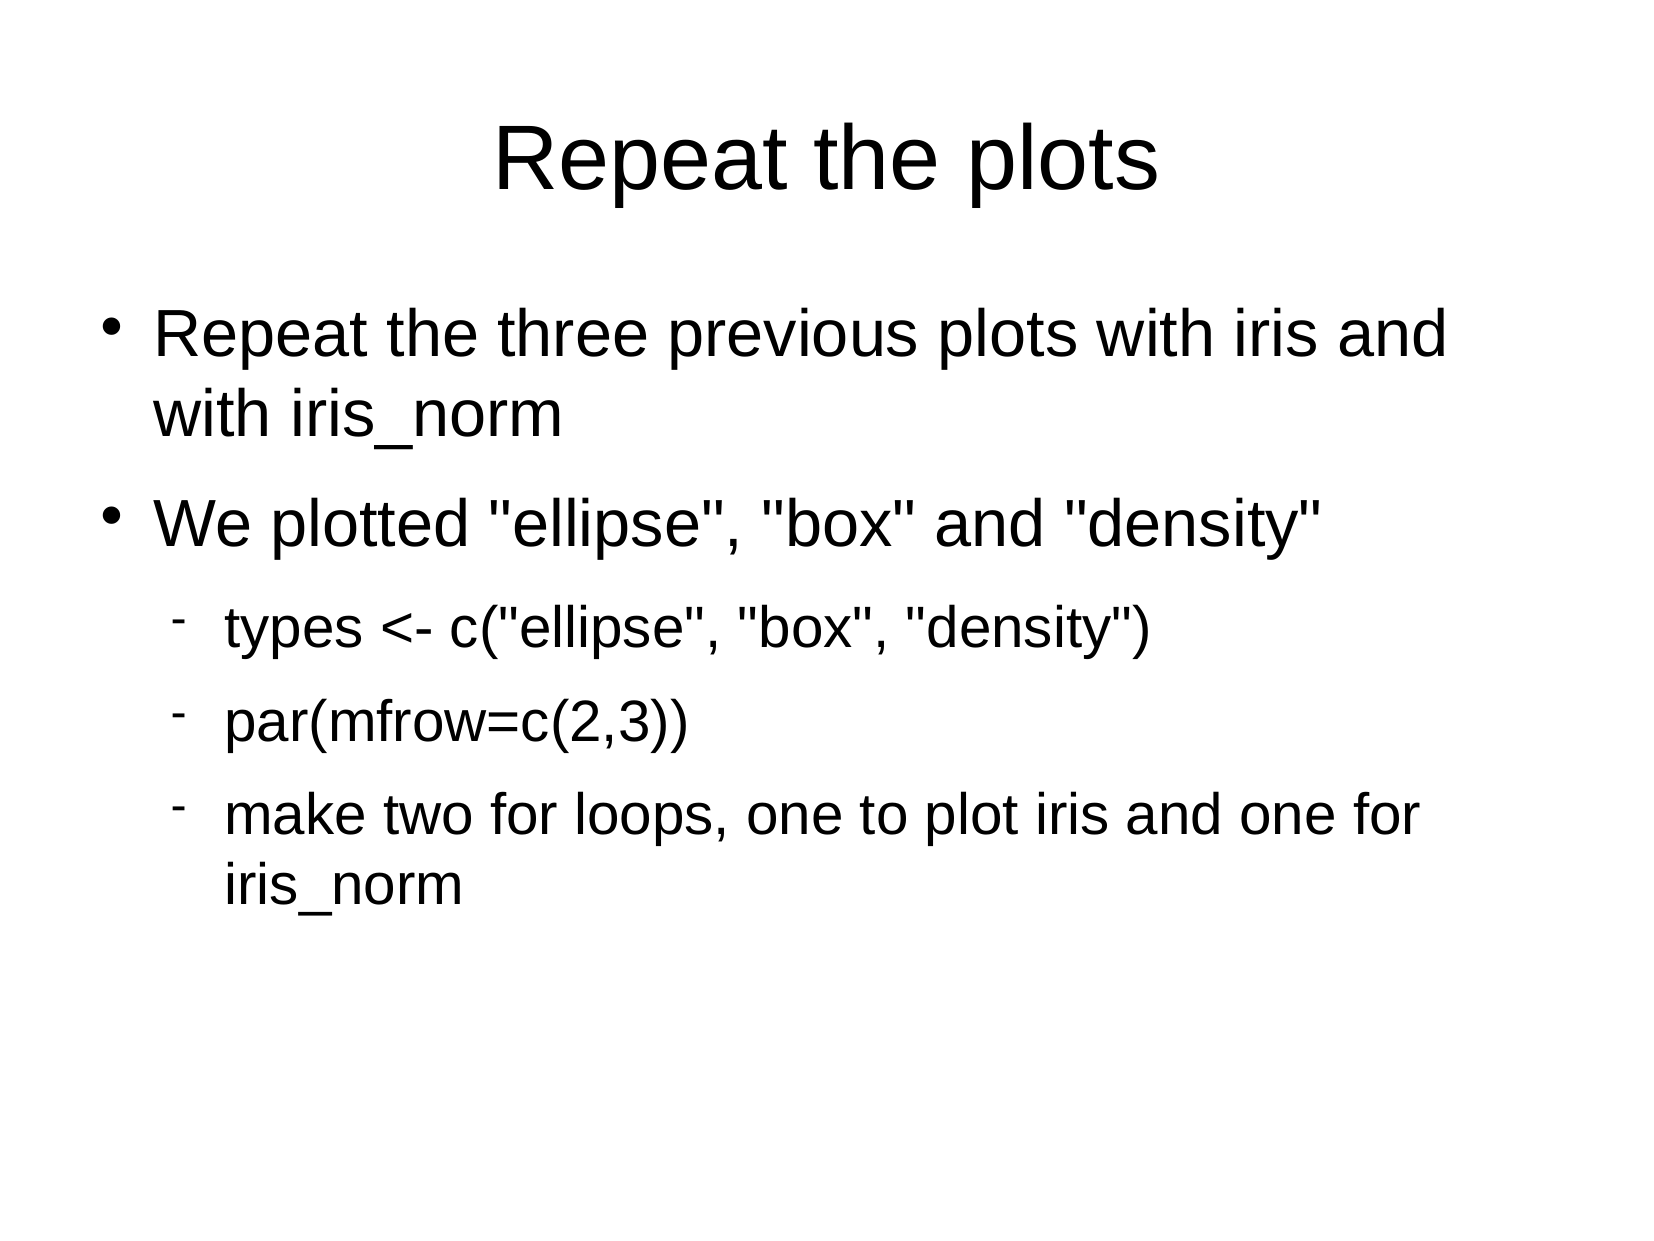

Repeat the plots
Repeat the three previous plots with iris and with iris_norm
We plotted "ellipse", "box" and "density"
types <- c("ellipse", "box", "density")
par(mfrow=c(2,3))
make two for loops, one to plot iris and one for iris_norm